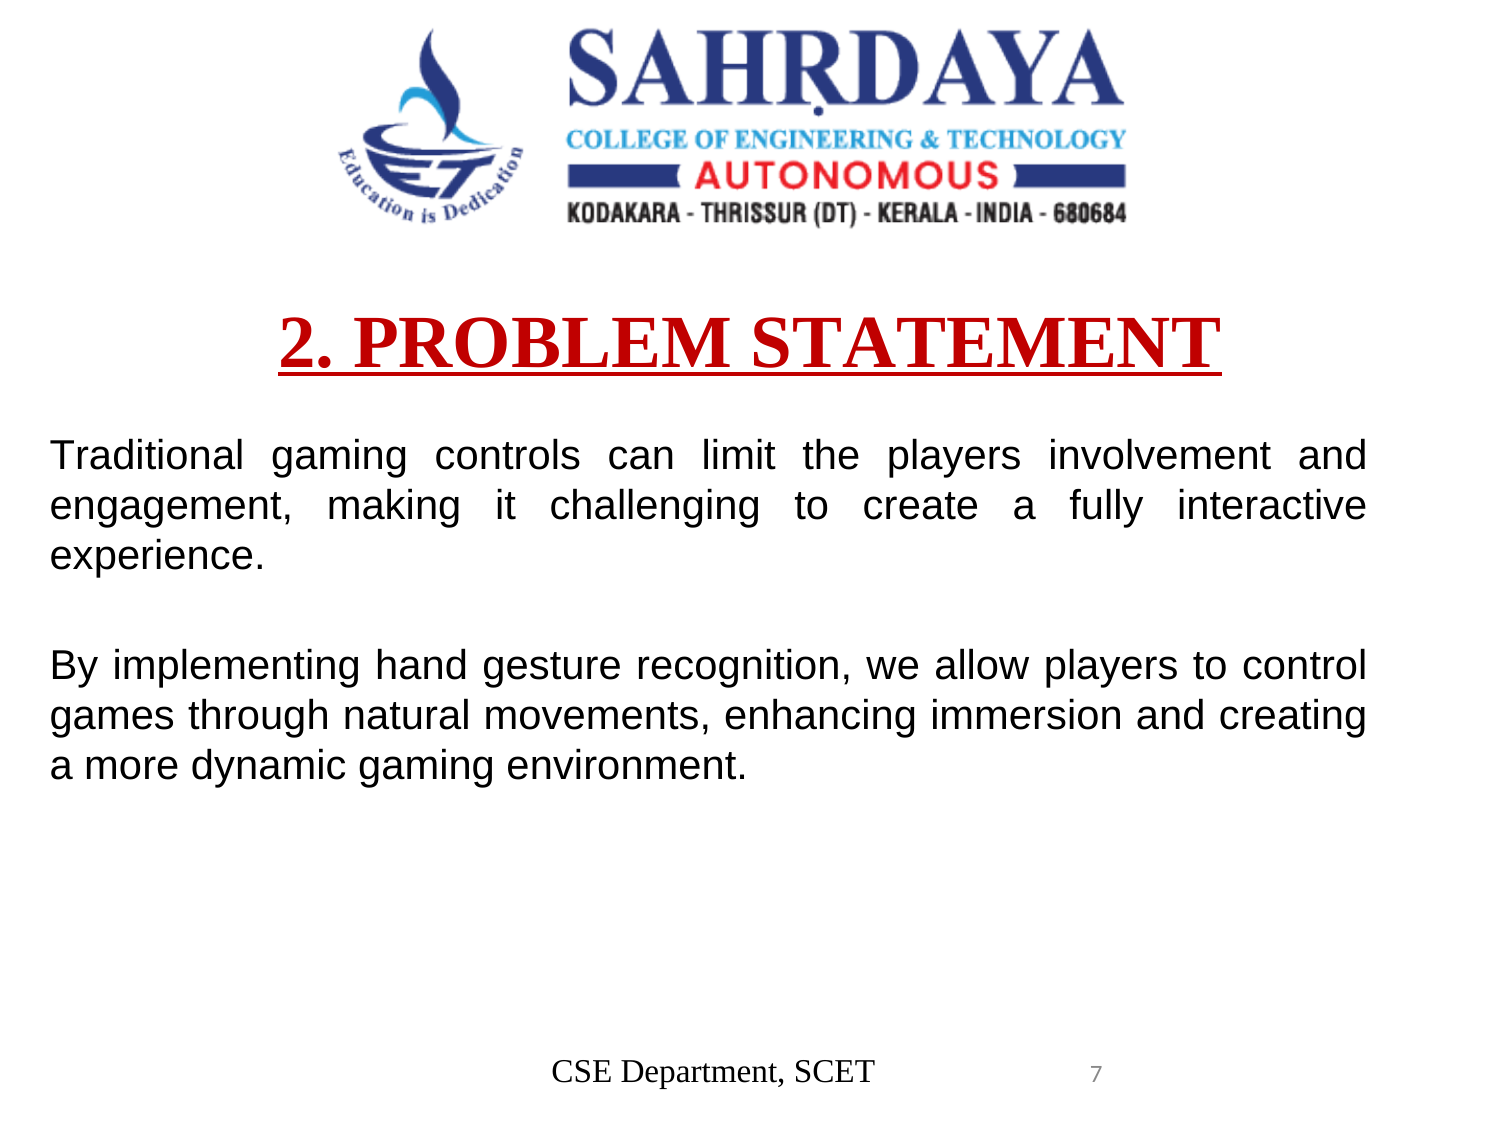

2. PROBLEM STATEMENT
Traditional gaming controls can limit the players involvement and engagement, making it challenging to create a fully interactive experience.
By implementing hand gesture recognition, we allow players to control games through natural movements, enhancing immersion and creating a more dynamic gaming environment.
 CSE Department, SCET